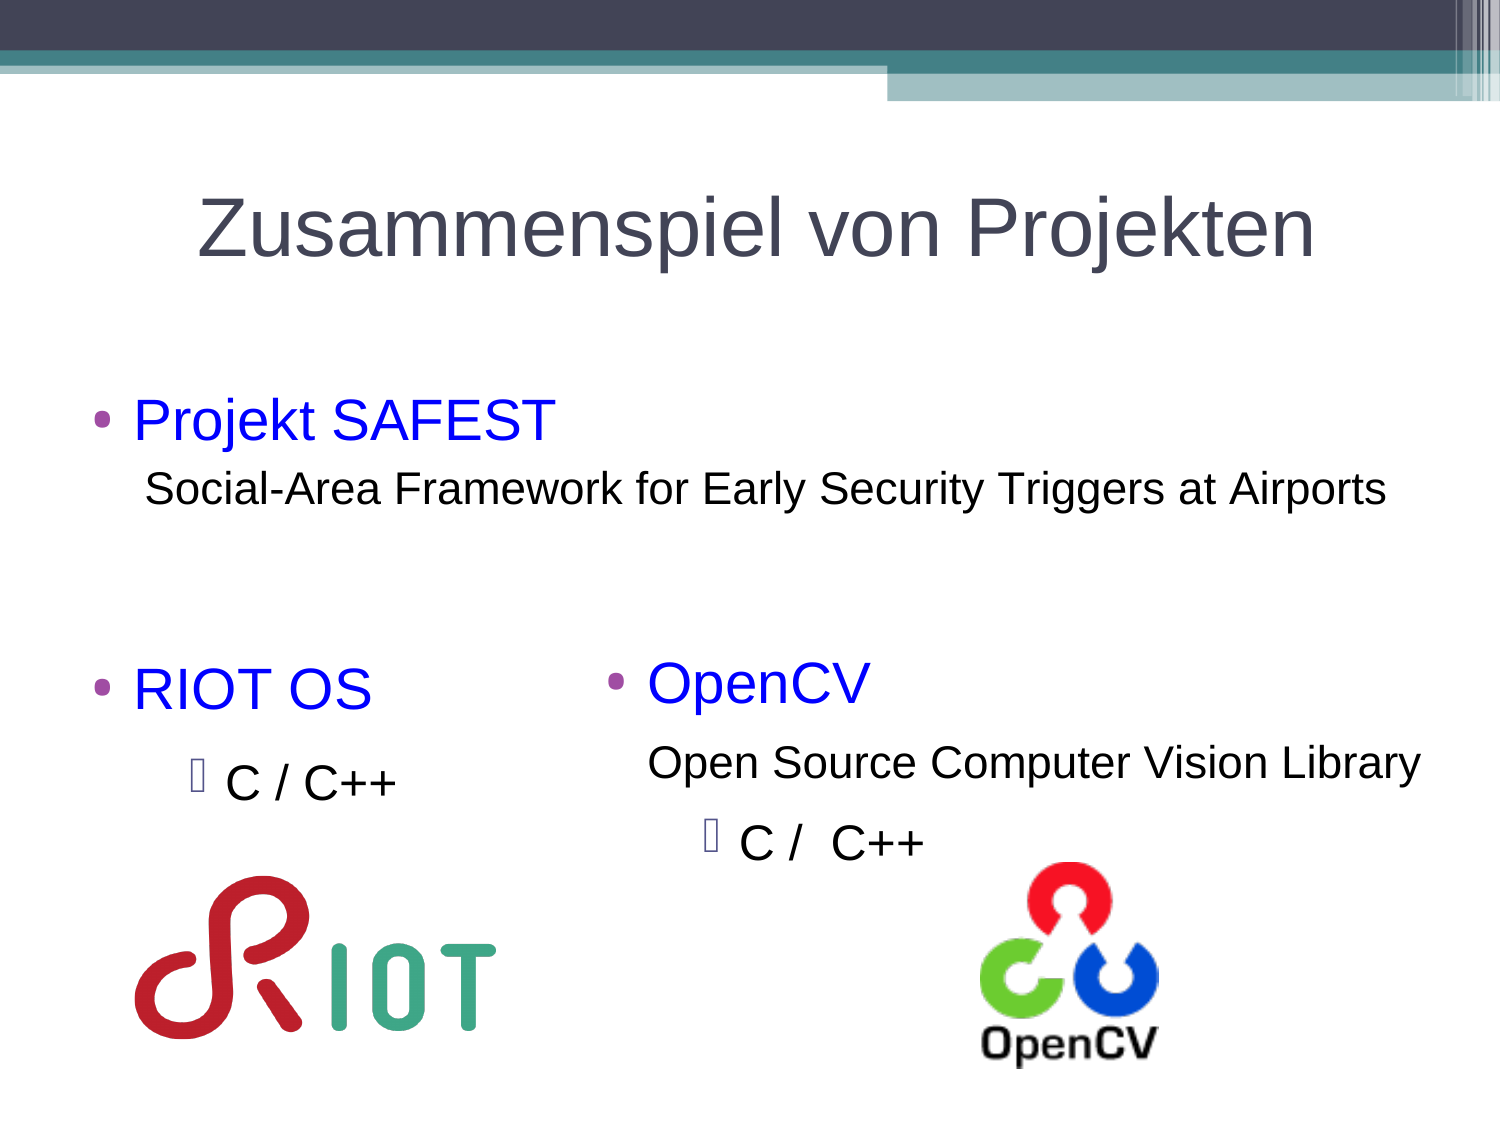

# Zusammenspiel von Projekten
Projekt SAFEST
Social-Area Framework for Early Security Triggers at Airports
OpenCV
Open Source Computer Vision Library
C / C++
RIOT OS
C / C++